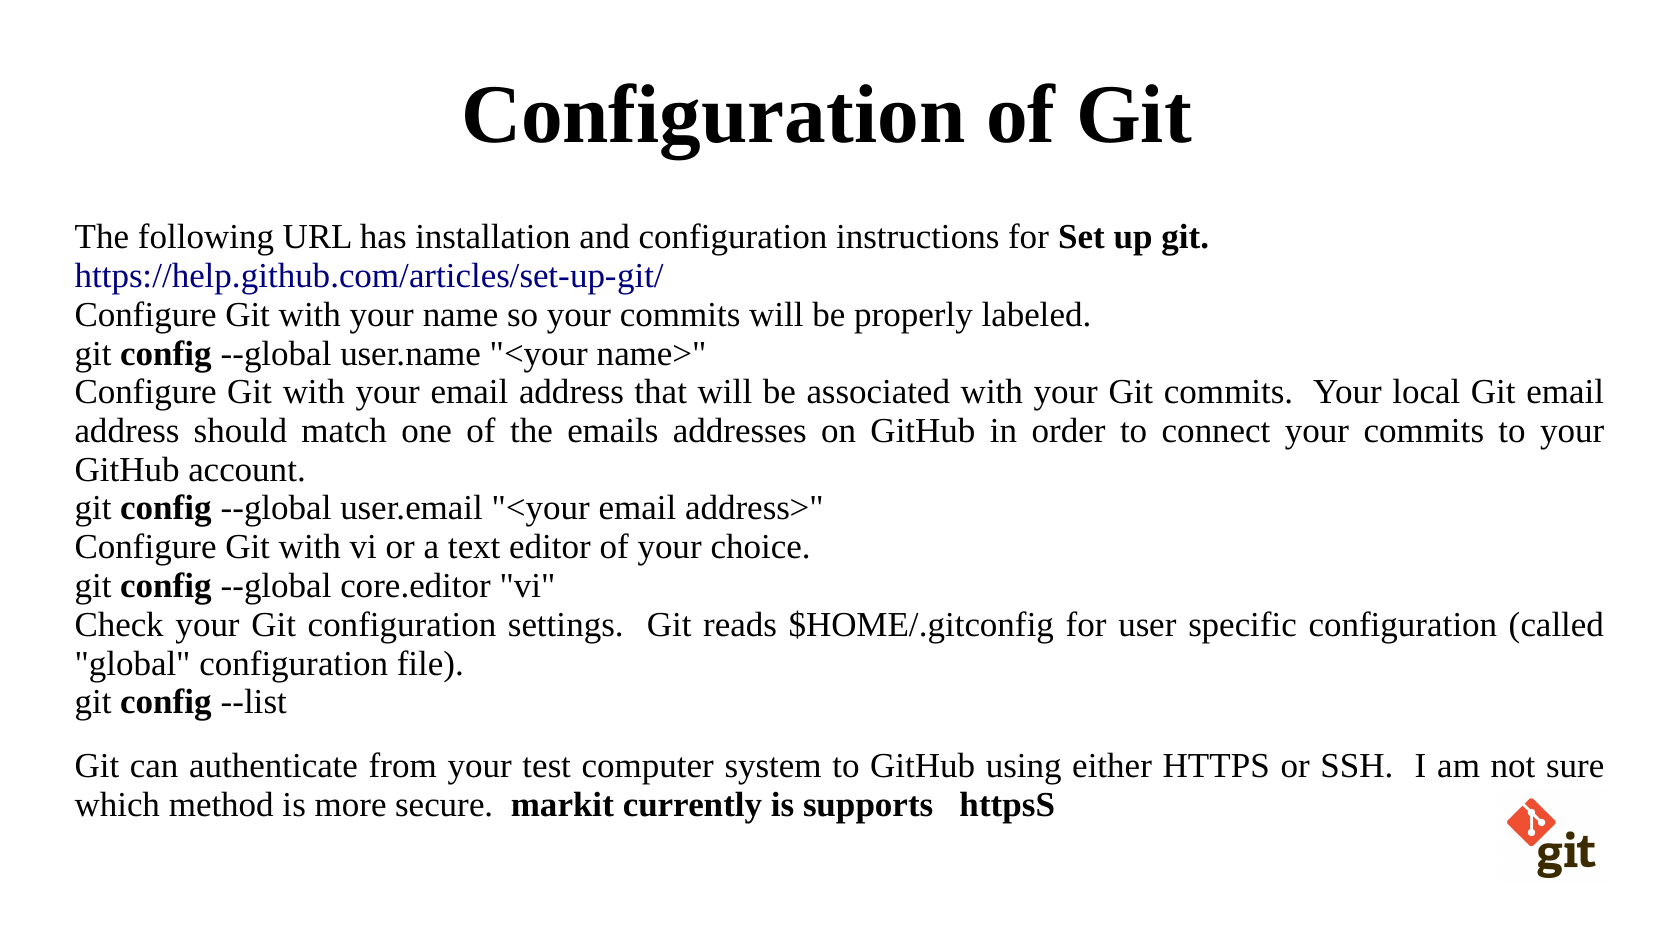

# Configuration of Git
The following URL has installation and configuration instructions for Set up git.
https://help.github.com/articles/set-up-git/
Configure Git with your name so your commits will be properly labeled.
git config --global user.name "<your name>"
Configure Git with your email address that will be associated with your Git commits. Your local Git email address should match one of the emails addresses on GitHub in order to connect your commits to your GitHub account.
git config --global user.email "<your email address>"
Configure Git with vi or a text editor of your choice.
git config --global core.editor "vi"
Check your Git configuration settings. Git reads $HOME/.gitconfig for user specific configuration (called "global" configuration file).
git config --list
Git can authenticate from your test computer system to GitHub using either HTTPS or SSH. I am not sure which method is more secure. markit currently is supports httpsS